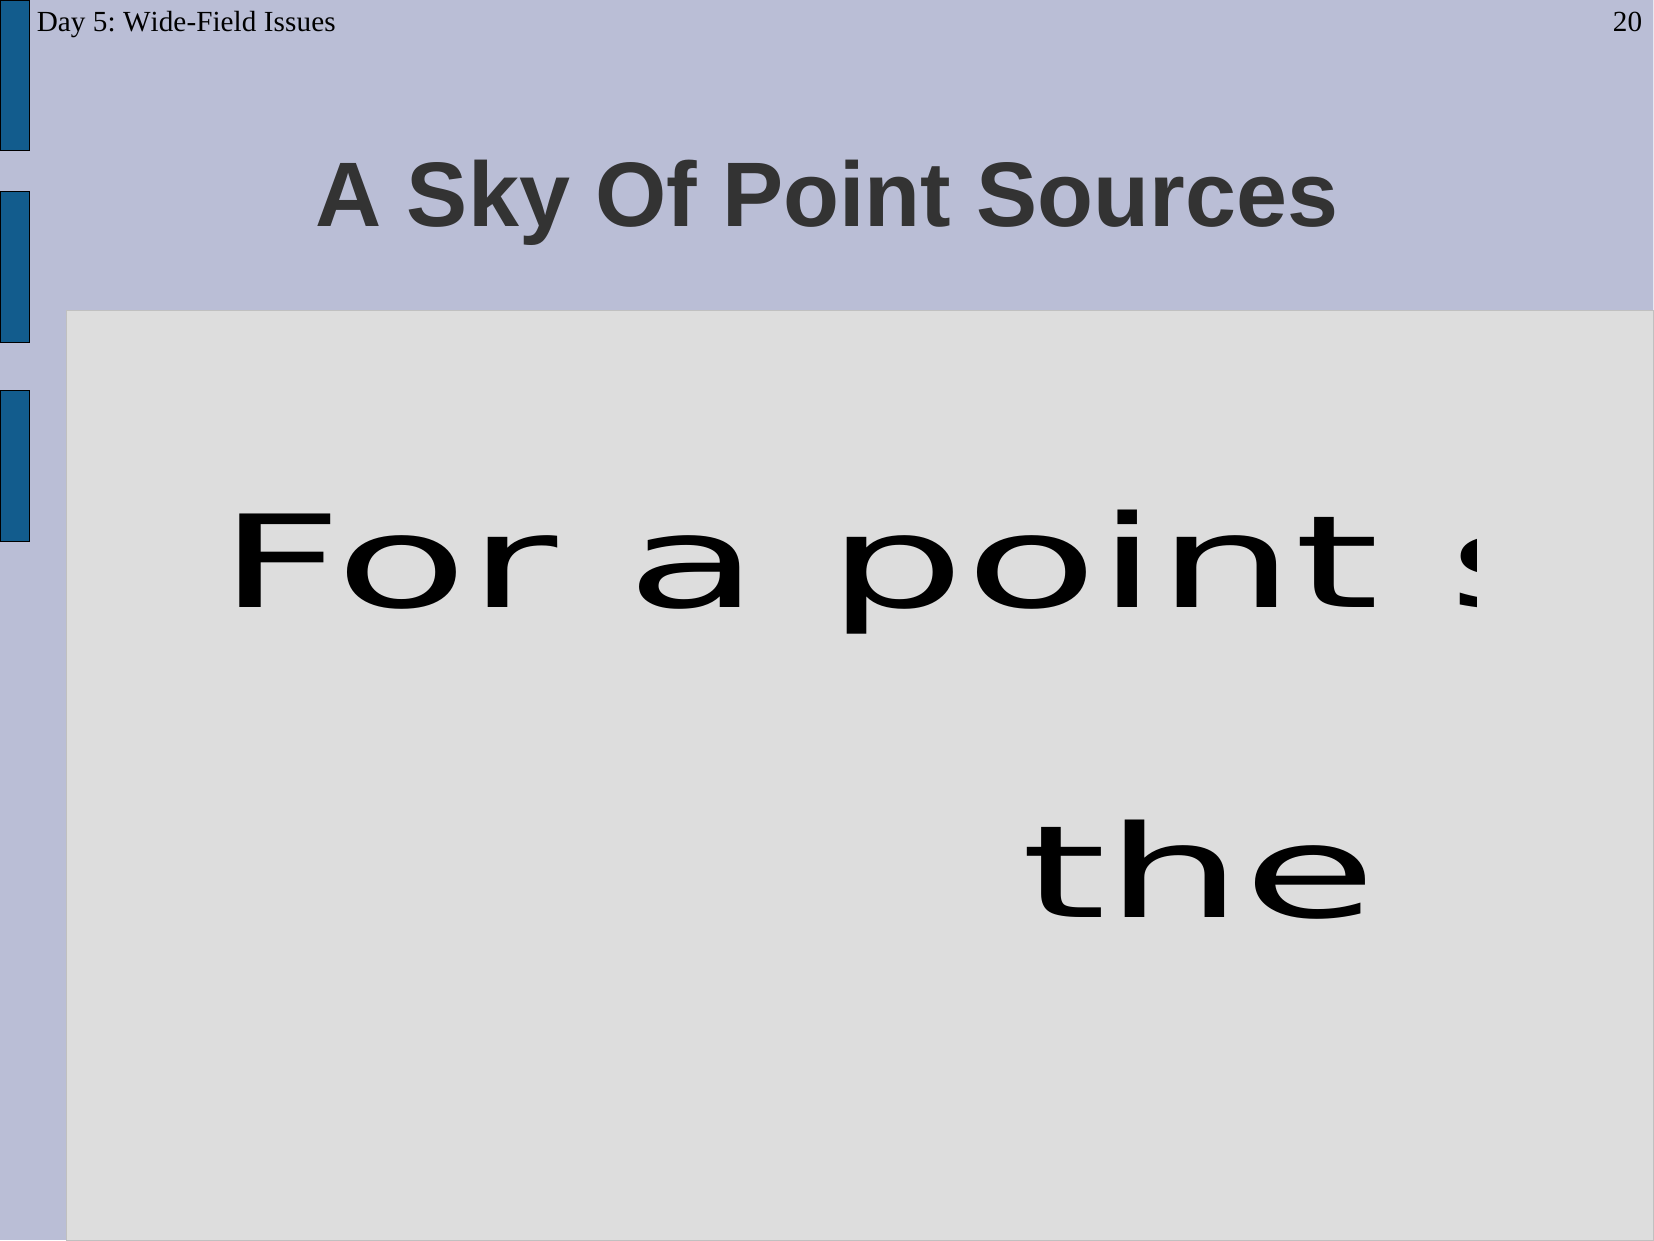

Day 5: Wide-Field Issues
20
# A Sky Of Point Sources